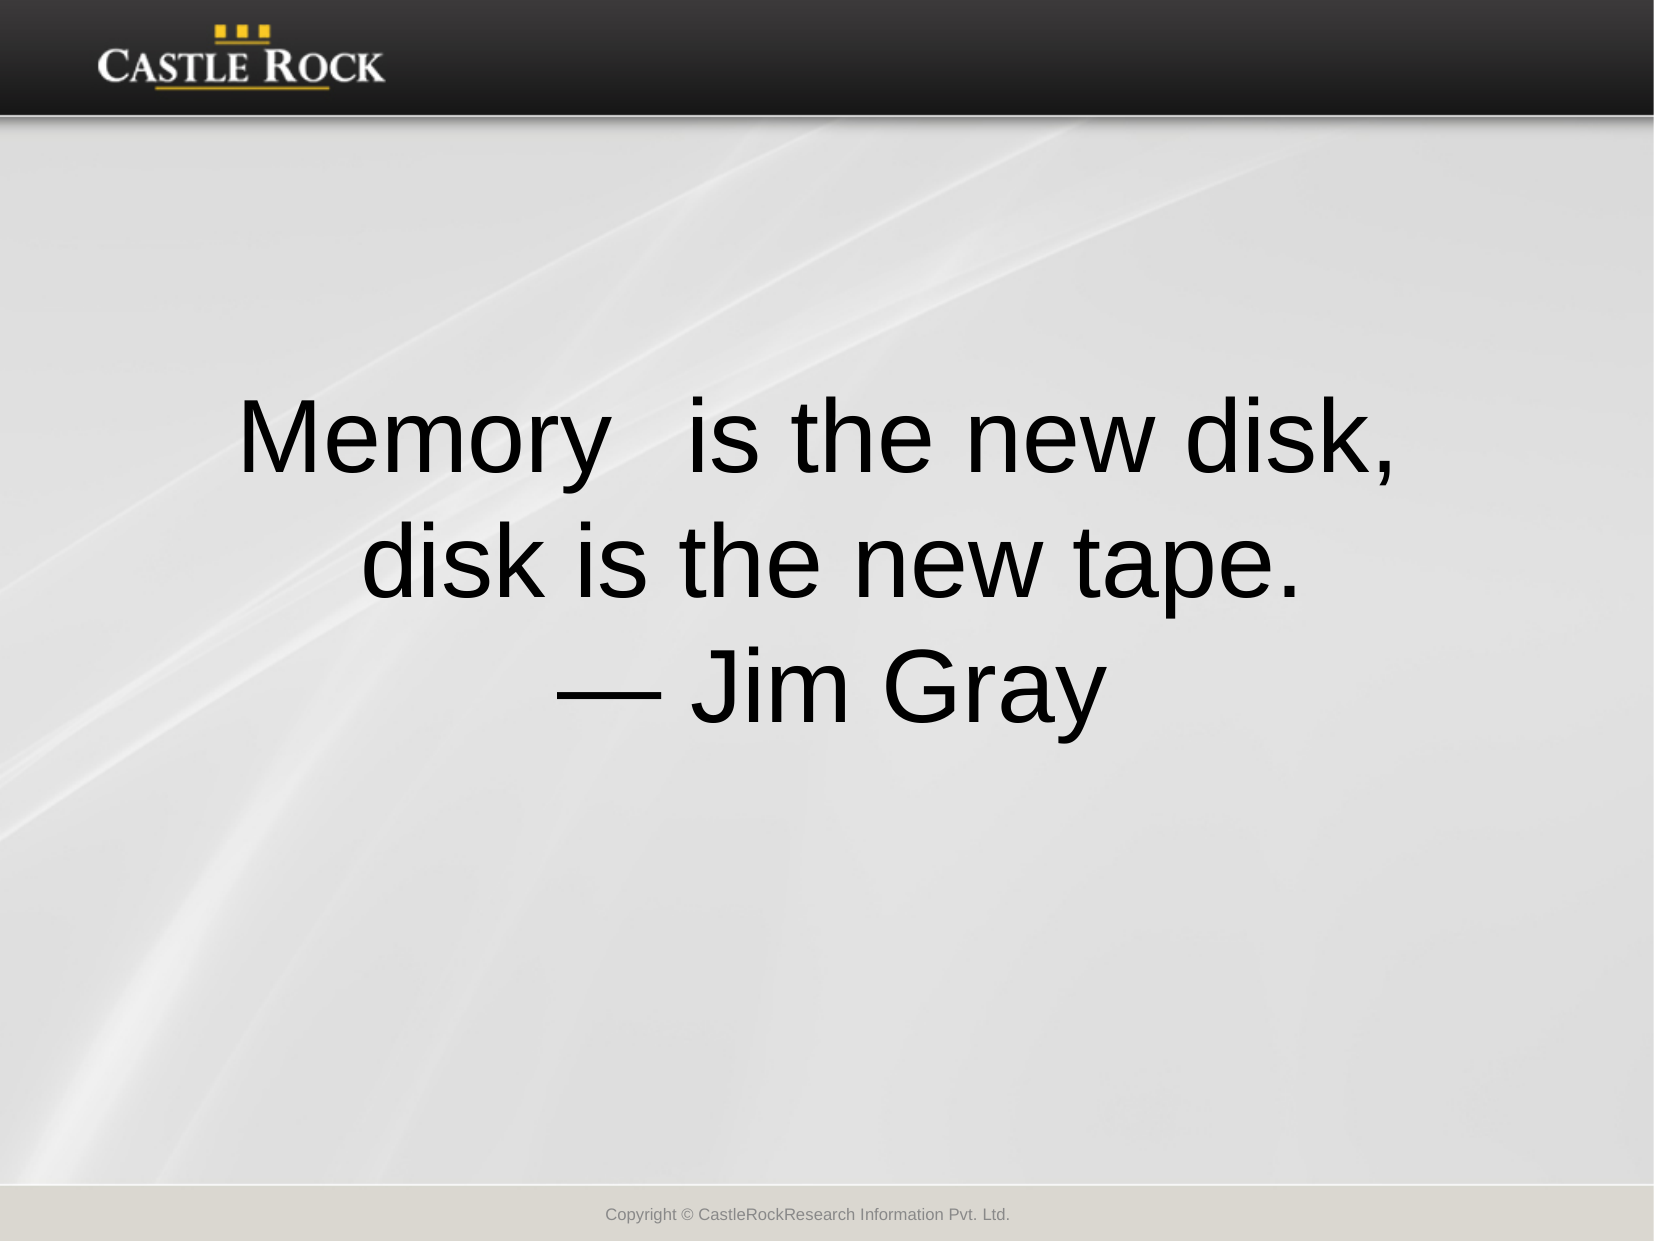

# Memory	is the new disk, disk is the new tape. — Jim Gray